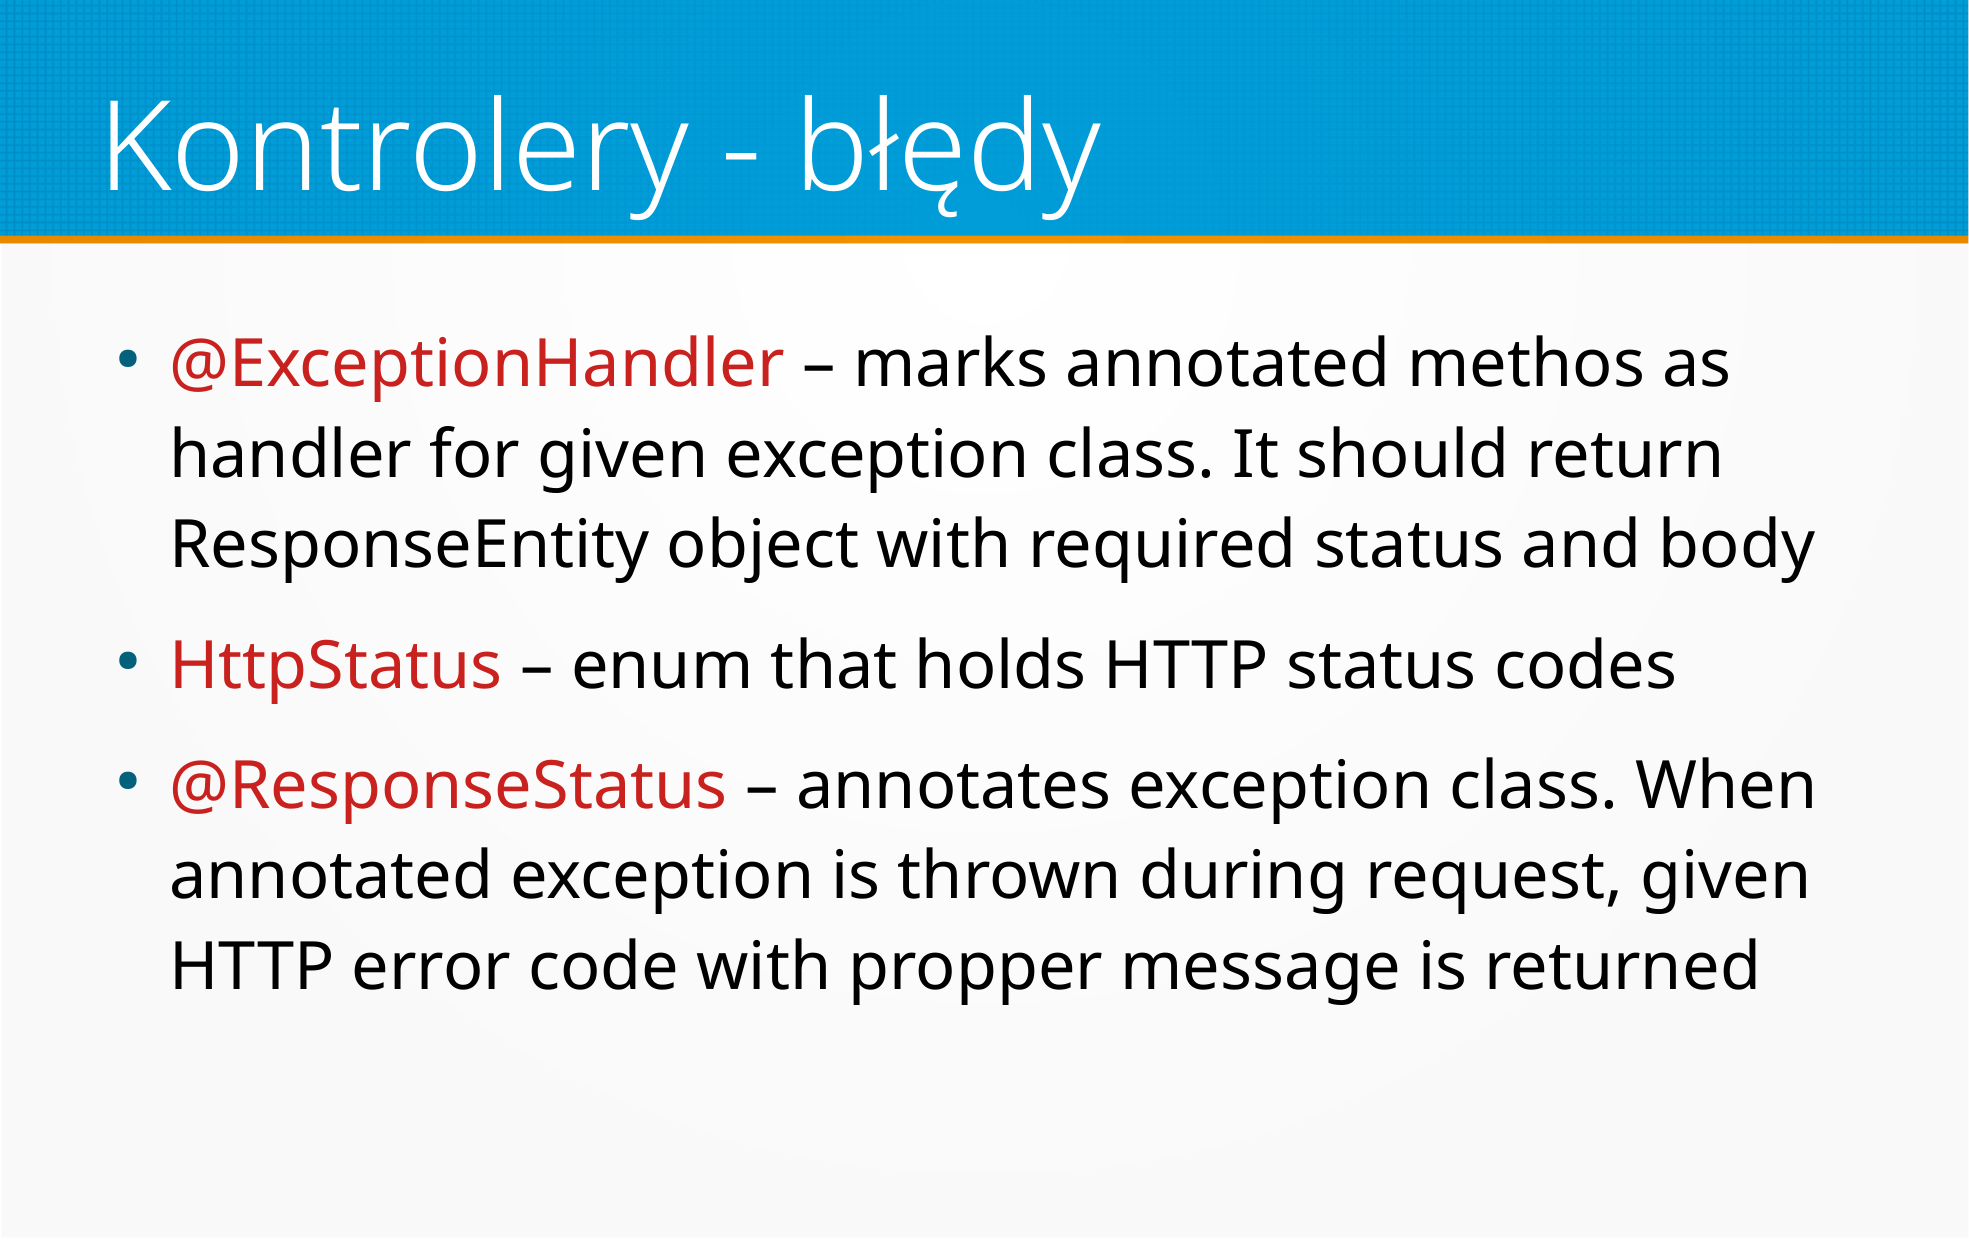

# Kontrolery - błędy
@ExceptionHandler – marks annotated methos as handler for given exception class. It should return ResponseEntity object with required status and body
HttpStatus – enum that holds HTTP status codes
@ResponseStatus – annotates exception class. When annotated exception is thrown during request, given HTTP error code with propper message is returned